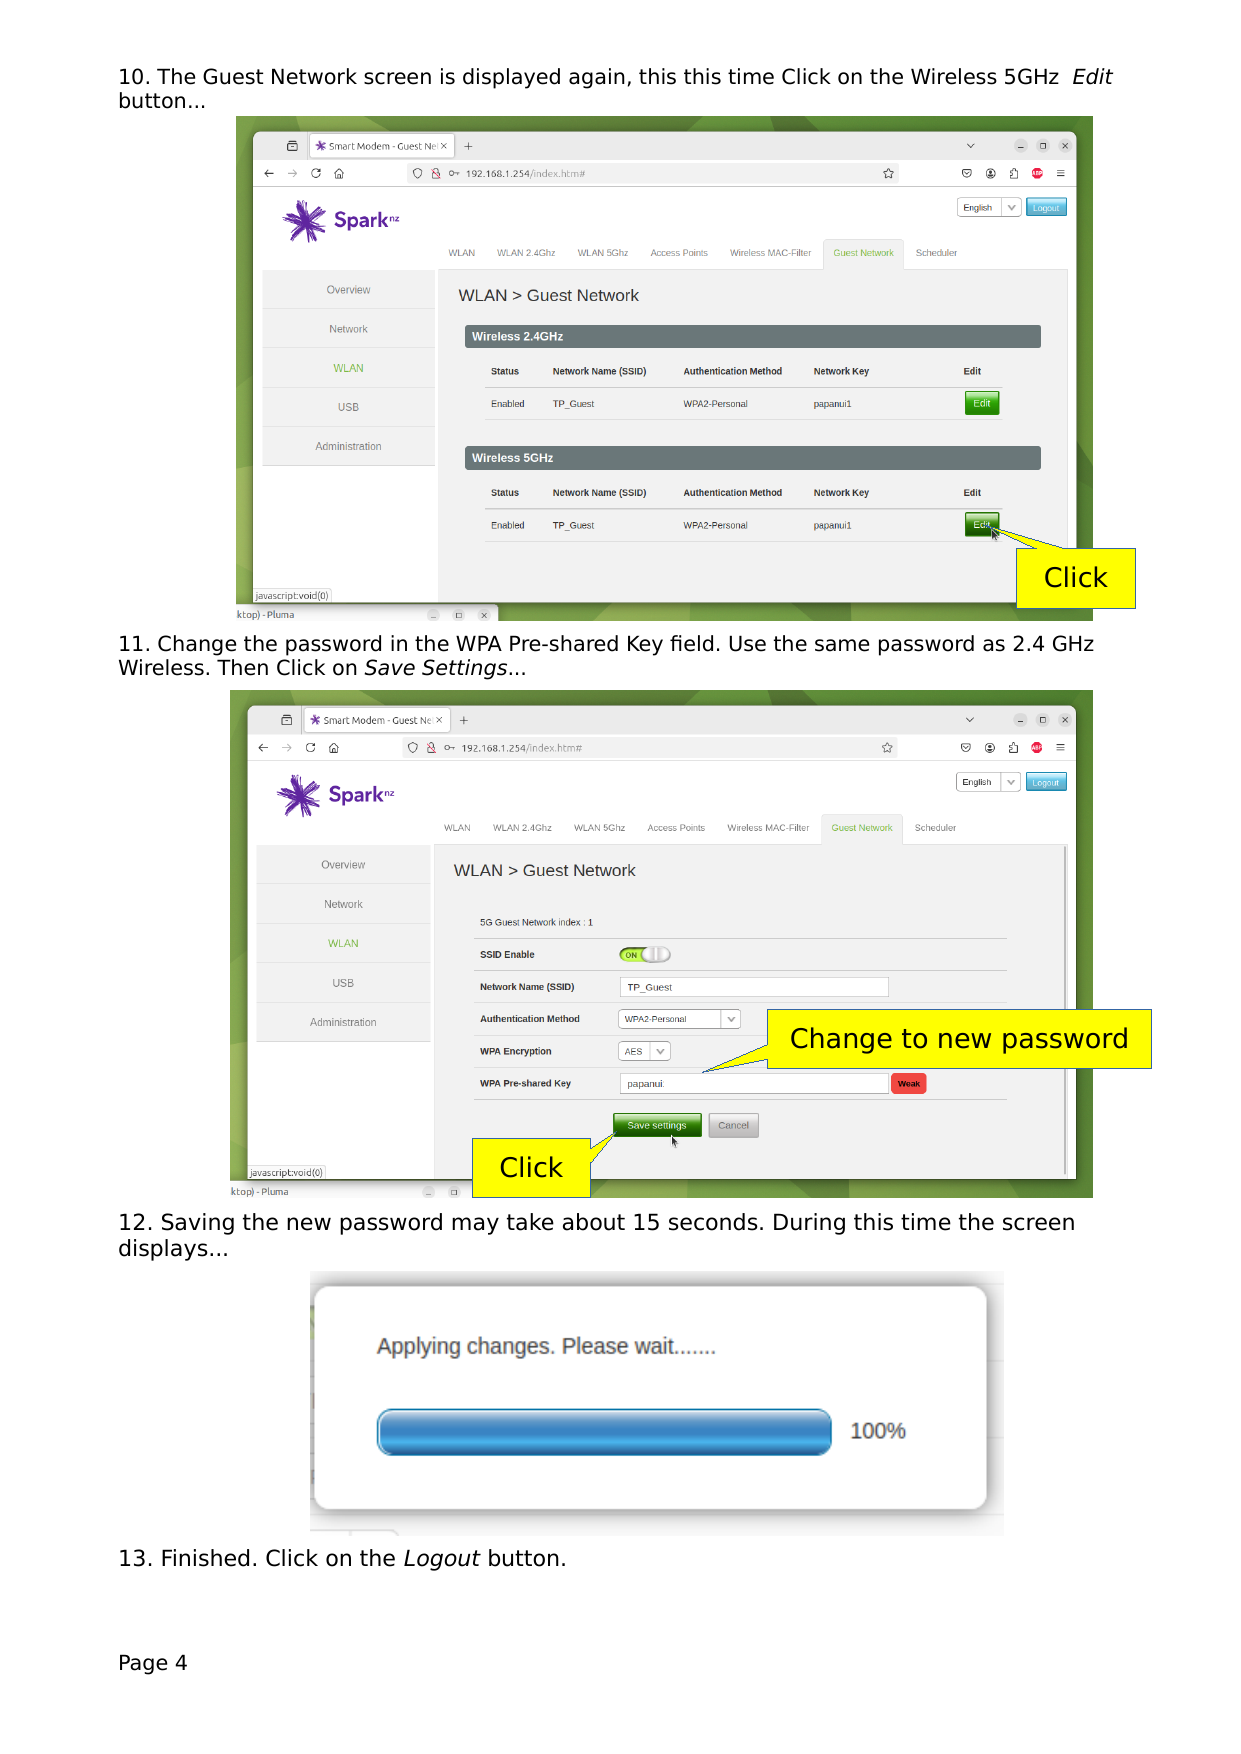

10. The Guest Network screen is displayed again, this this time Click on the Wireless 5GHz Edit button...
Click
11. Change the password in the WPA Pre-shared Key field. Use the same password as 2.4 GHz Wireless. Then Click on Save Settings...
Change to new password
Click
12. Saving the new password may take about 15 seconds. During this time the screen displays...
13. Finished. Click on the Logout button.
Page